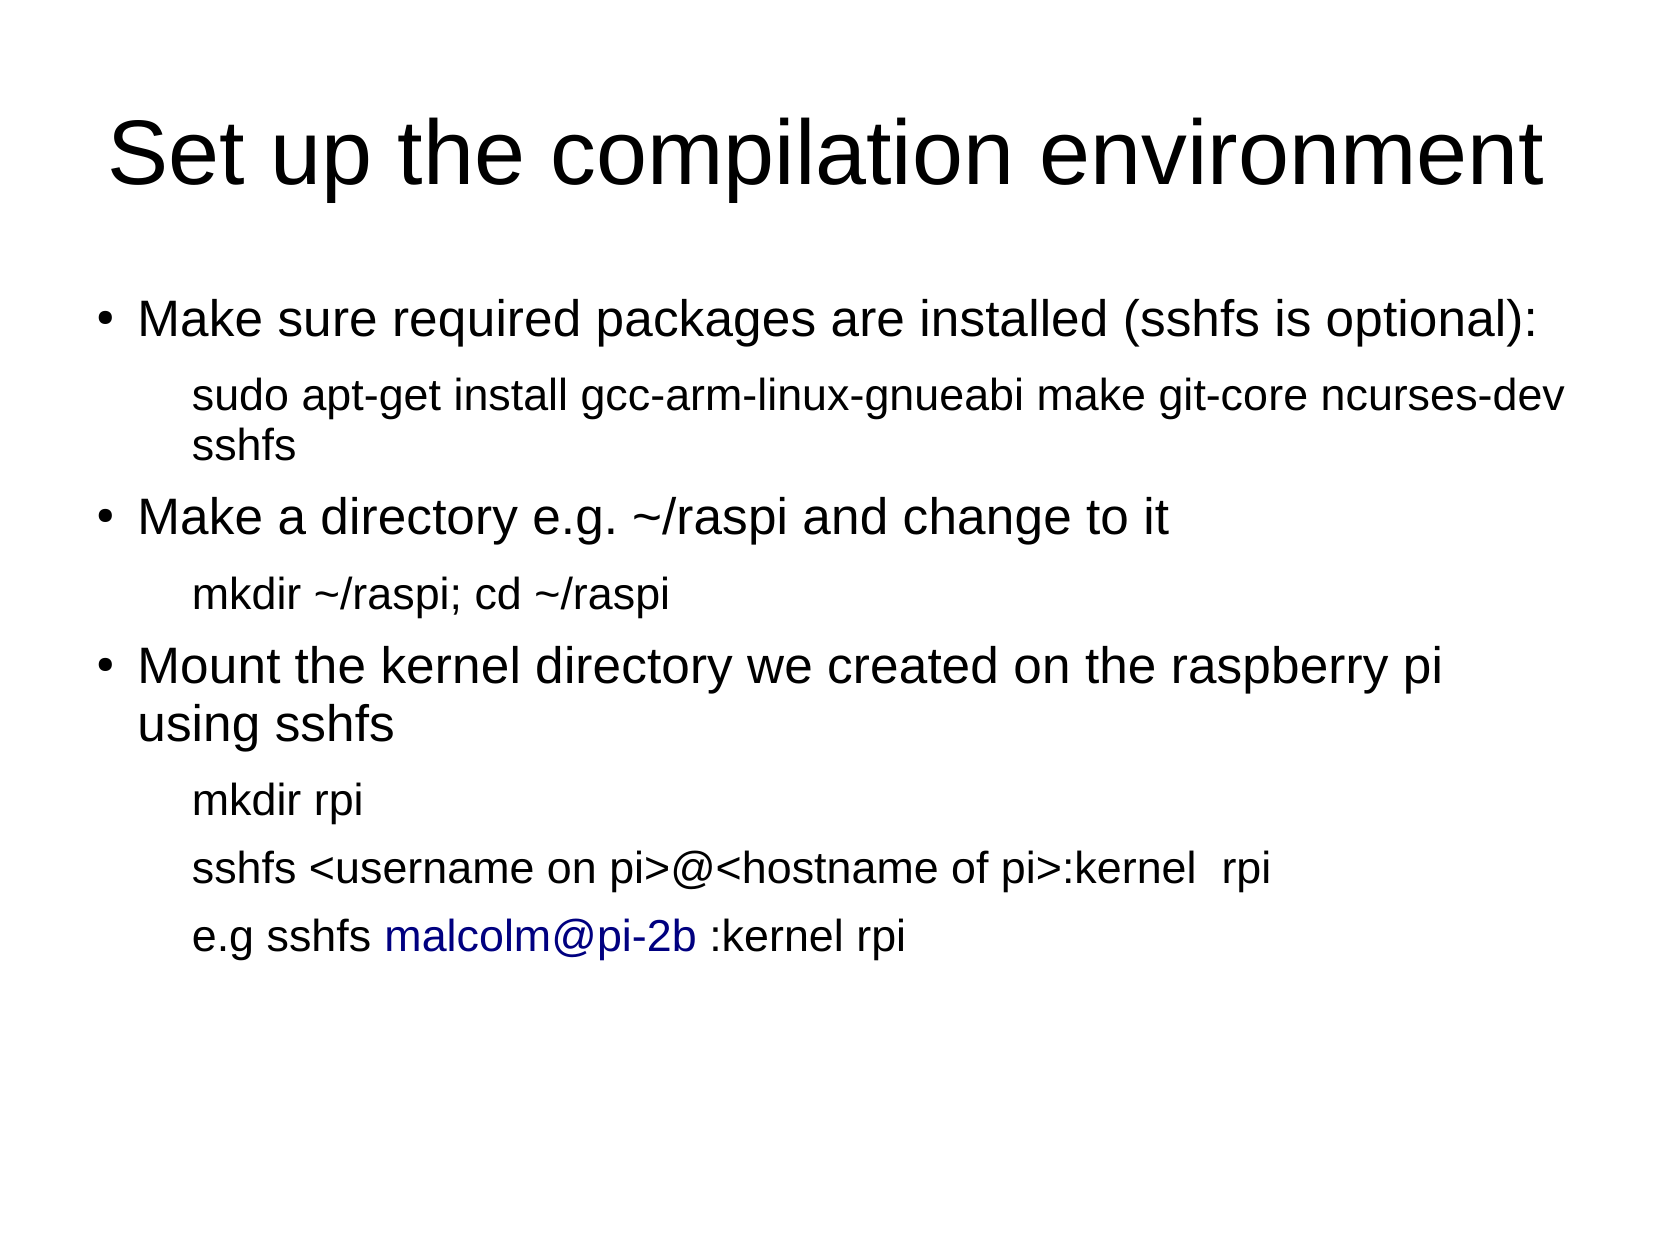

# Set up the compilation environment
Make sure required packages are installed (sshfs is optional):
sudo apt-get install gcc-arm-linux-gnueabi make git-core ncurses-dev sshfs
Make a directory e.g. ~/raspi and change to it
mkdir ~/raspi; cd ~/raspi
Mount the kernel directory we created on the raspberry pi using sshfs
mkdir rpi
sshfs <username on pi>@<hostname of pi>:kernel rpi
e.g sshfs malcolm@pi-2b :kernel rpi